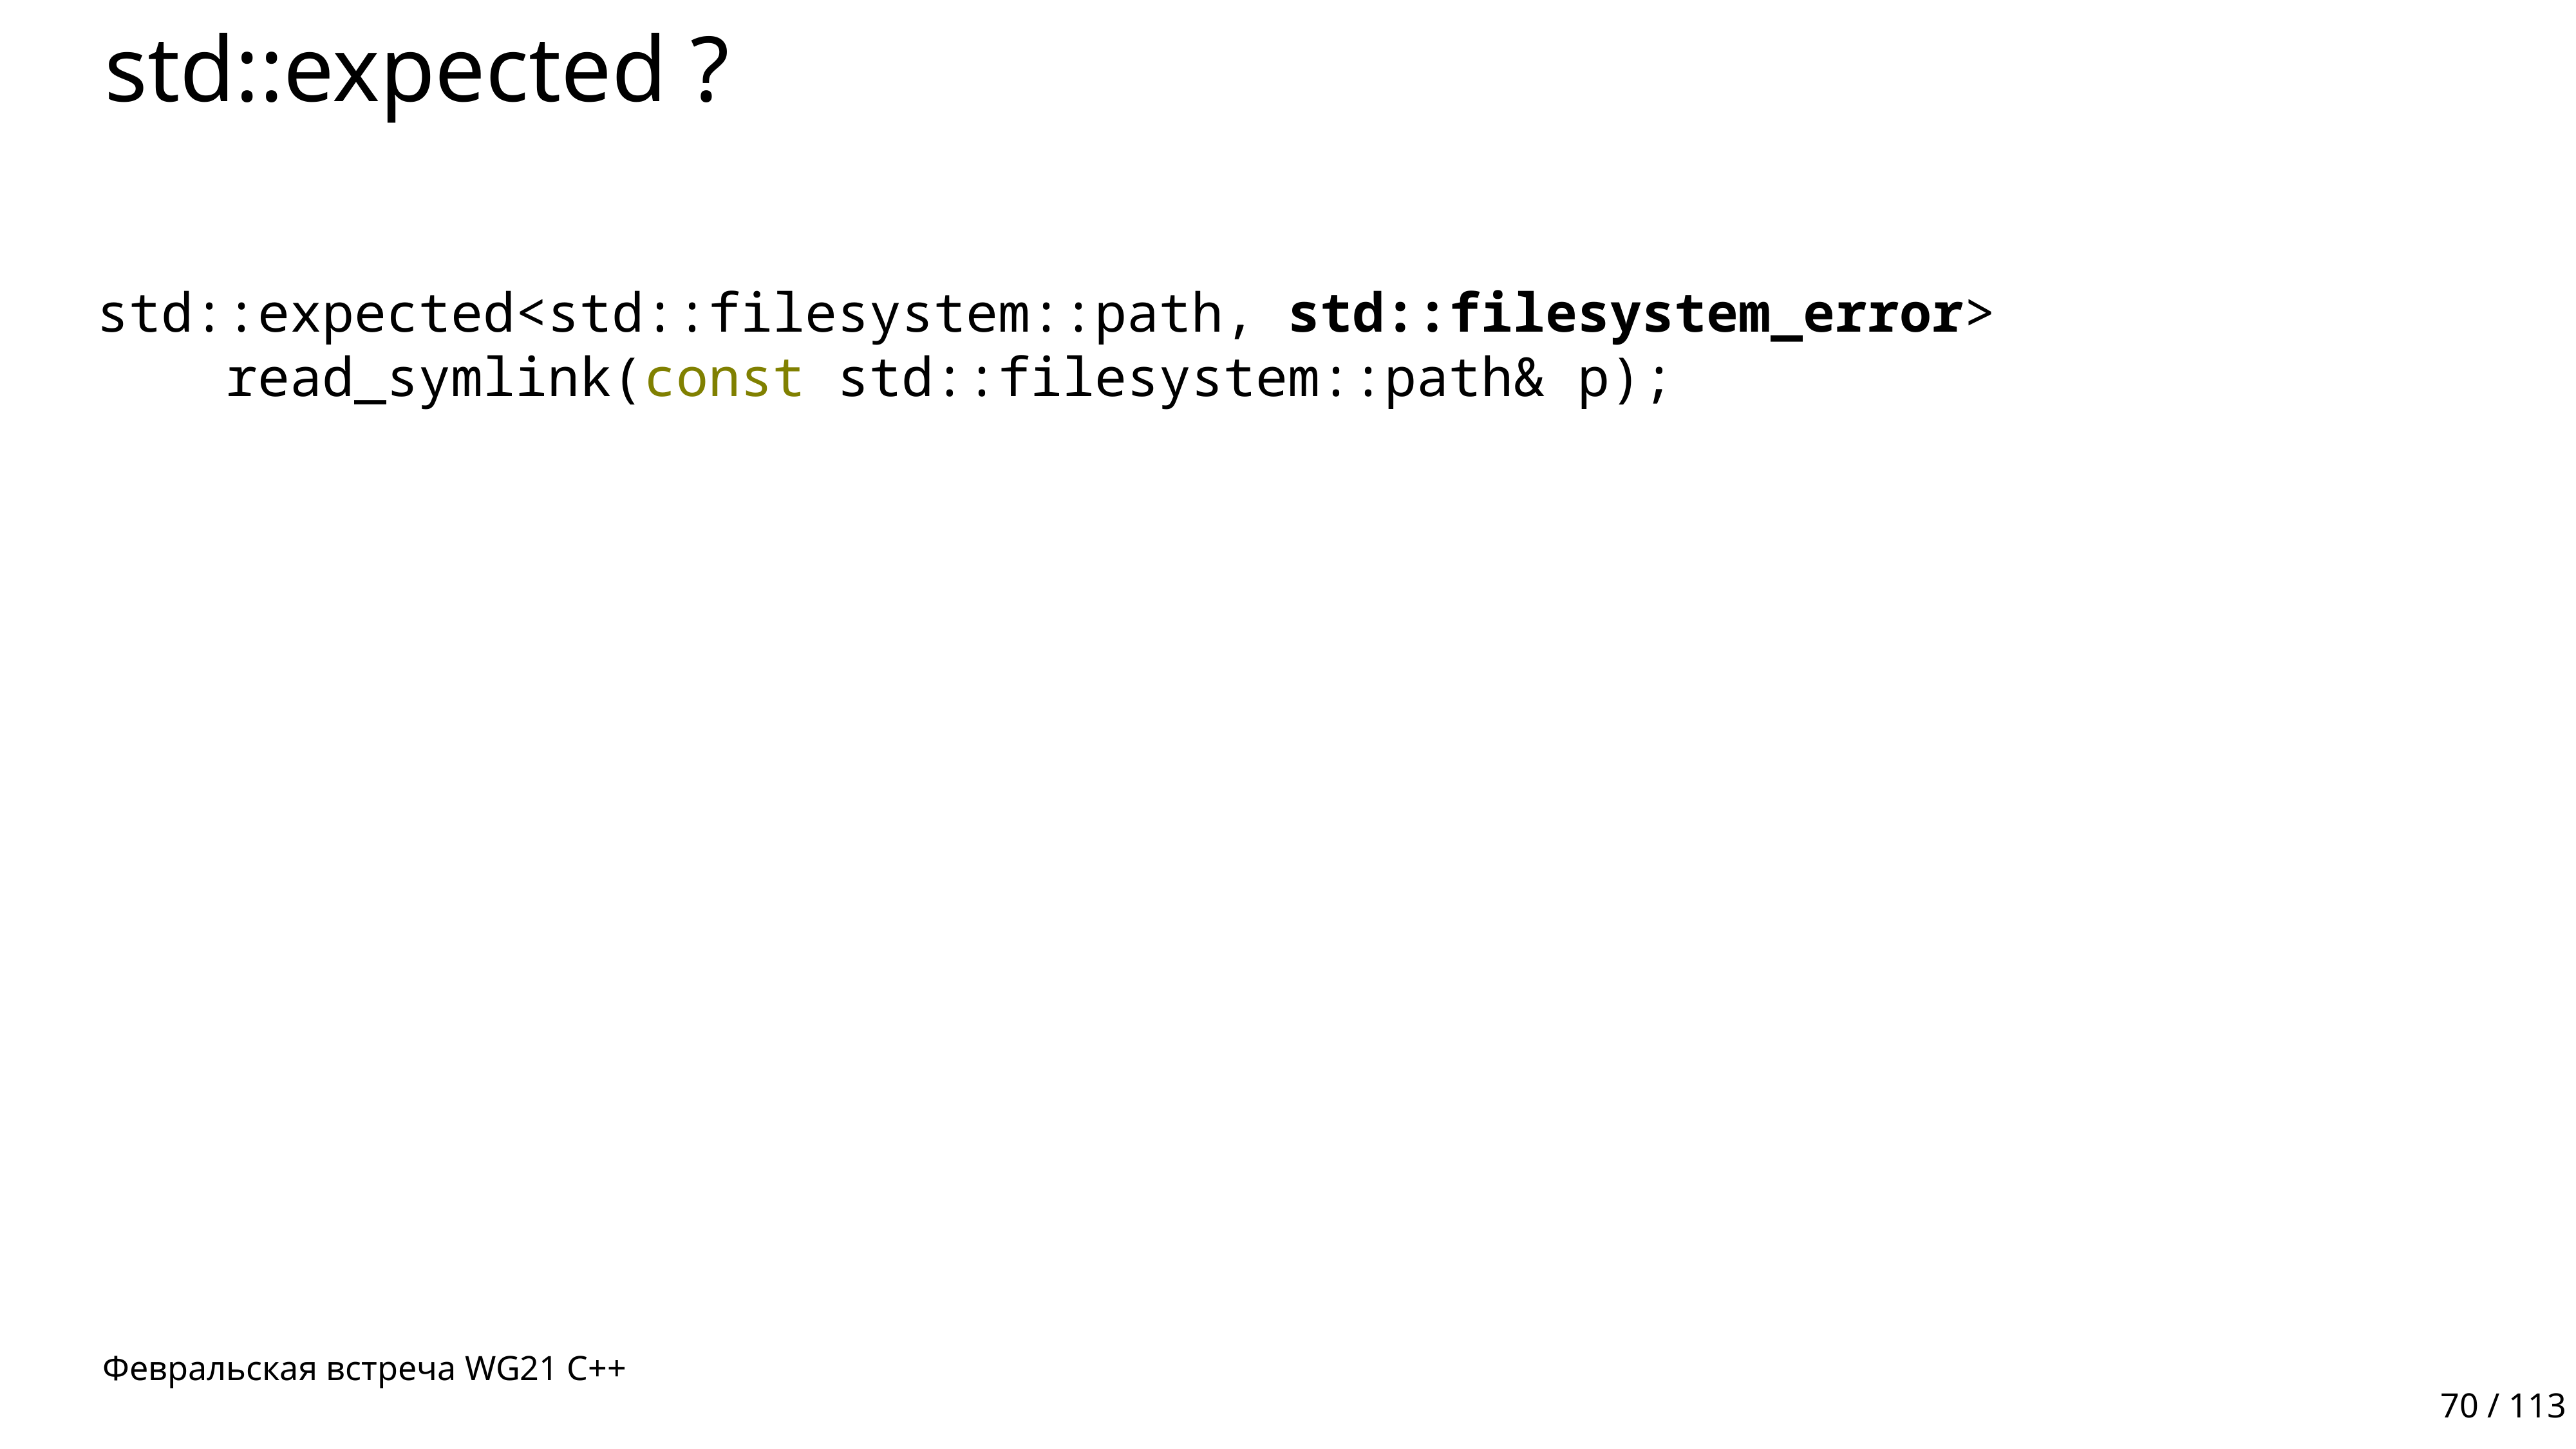

# std::expected ?
std::expected<std::filesystem::path, std::filesystem_error>
 read_symlink(const std::filesystem::path& p);
Февральская встреча WG21 C++